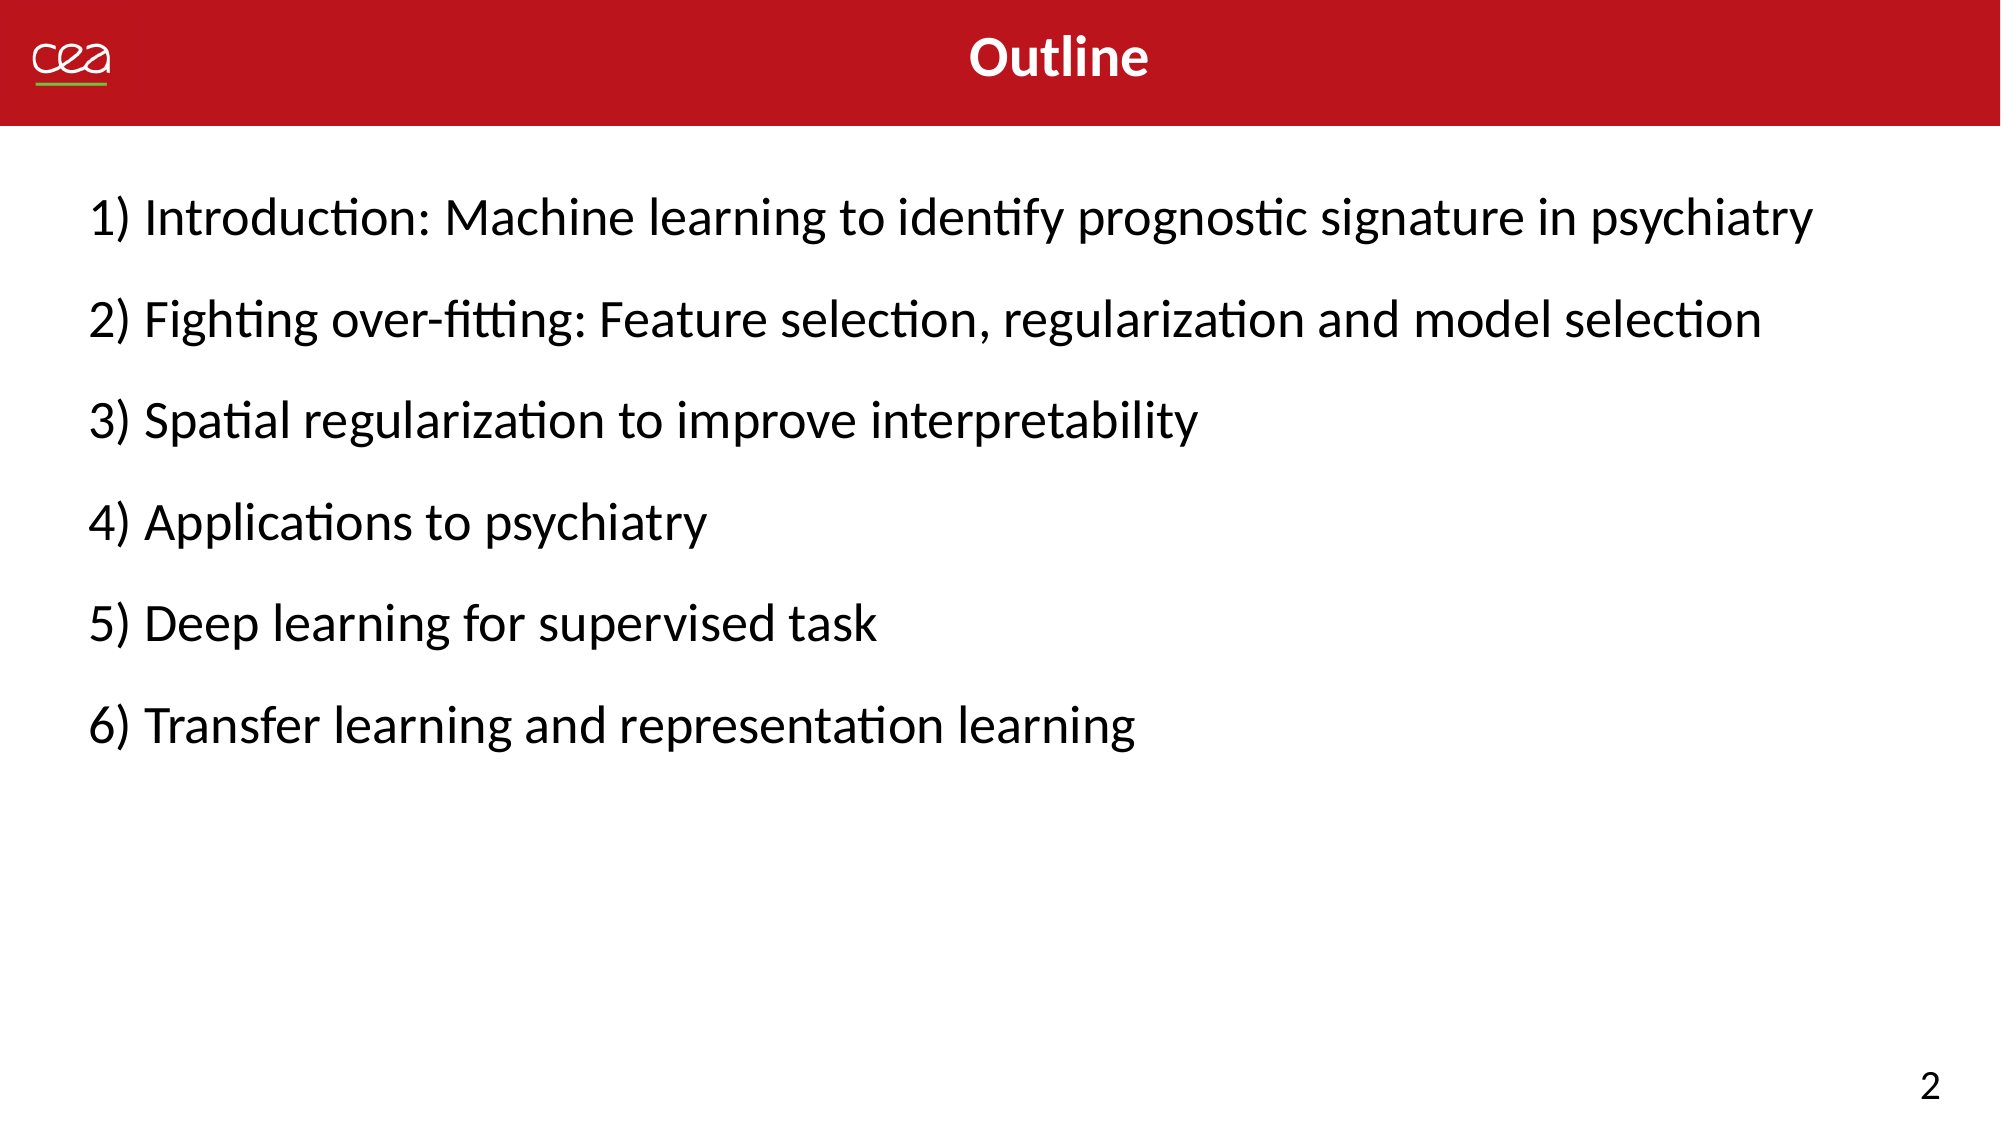

# Outline
 Introduction: Machine learning to identify prognostic signature in psychiatry
 Fighting over-fitting: Feature selection, regularization and model selection
 Spatial regularization to improve interpretability
 Applications to psychiatry
 Deep learning for supervised task
 Transfer learning and representation learning